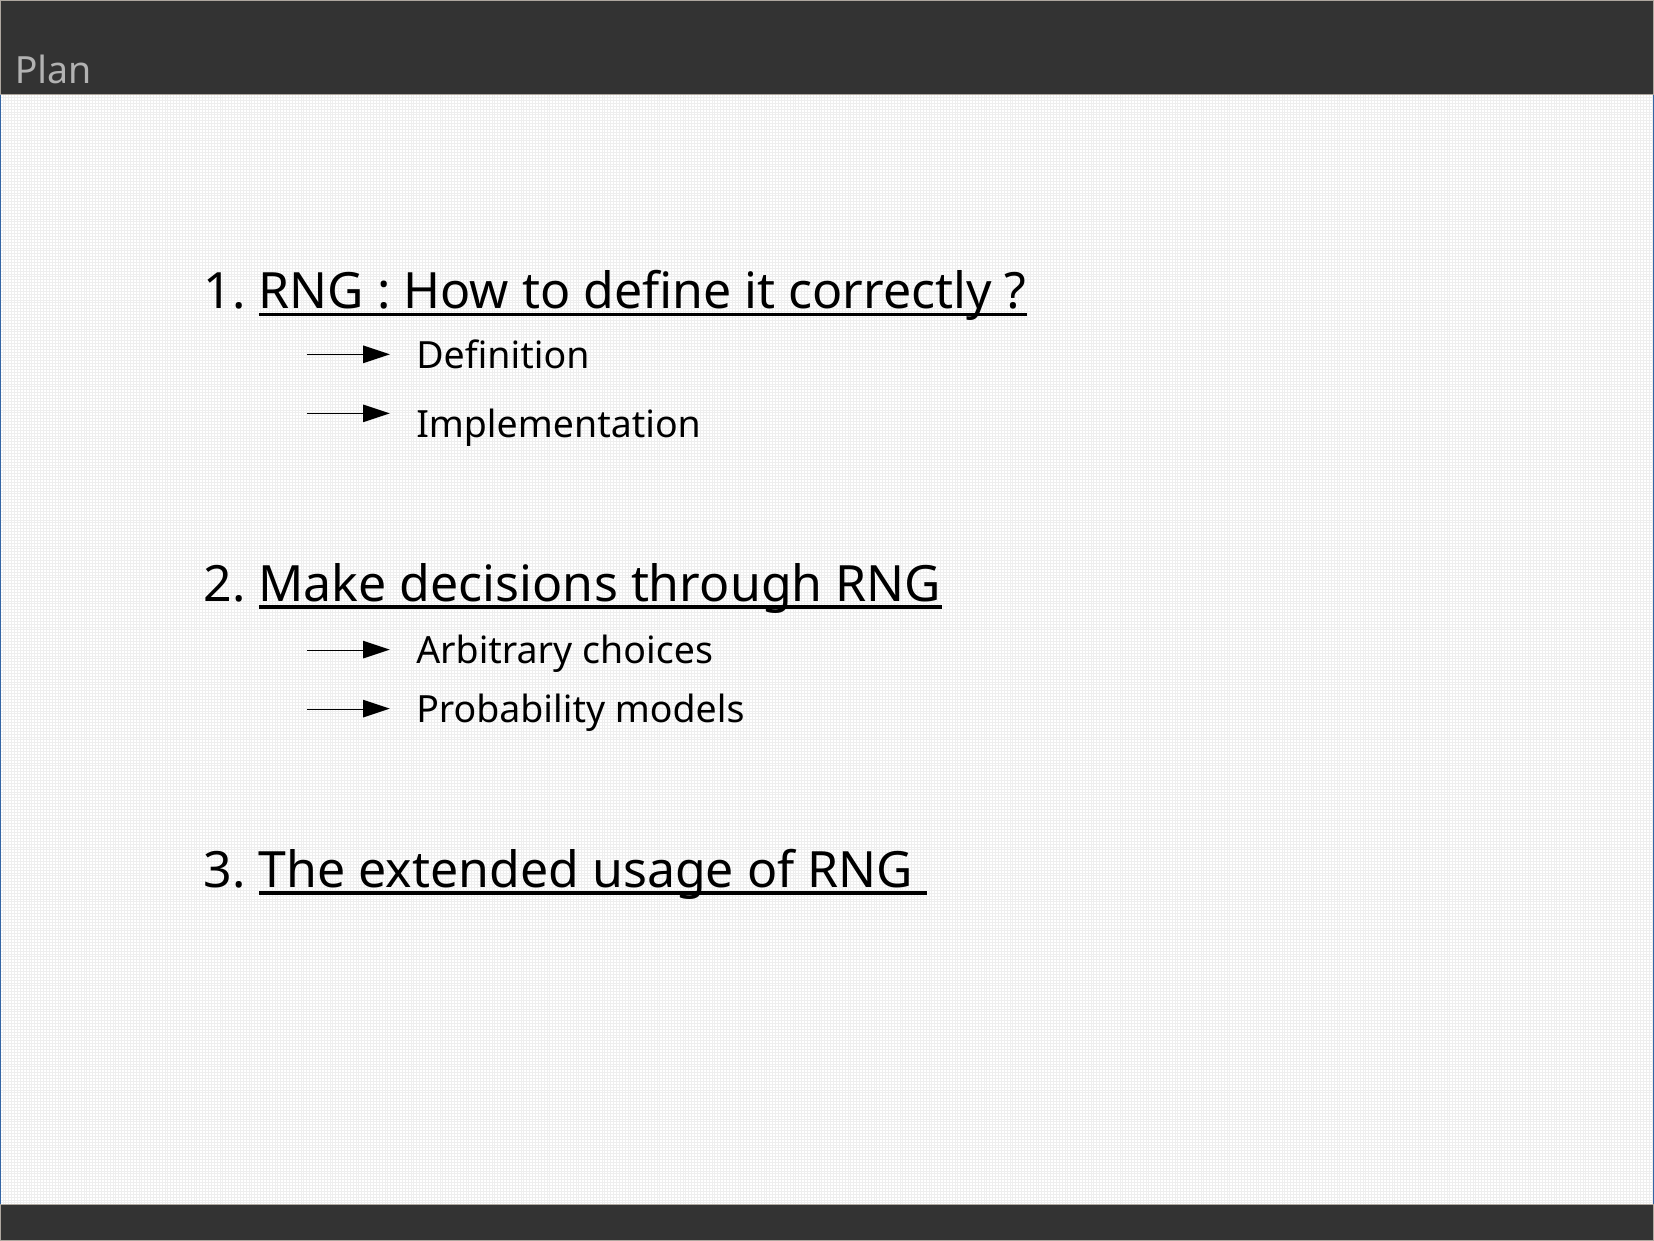

Plan
1. RNG : How to define it correctly ?
Definition
Implementation
2. Make decisions through RNG
Arbitrary choices
Probability models
3. The extended usage of RNG